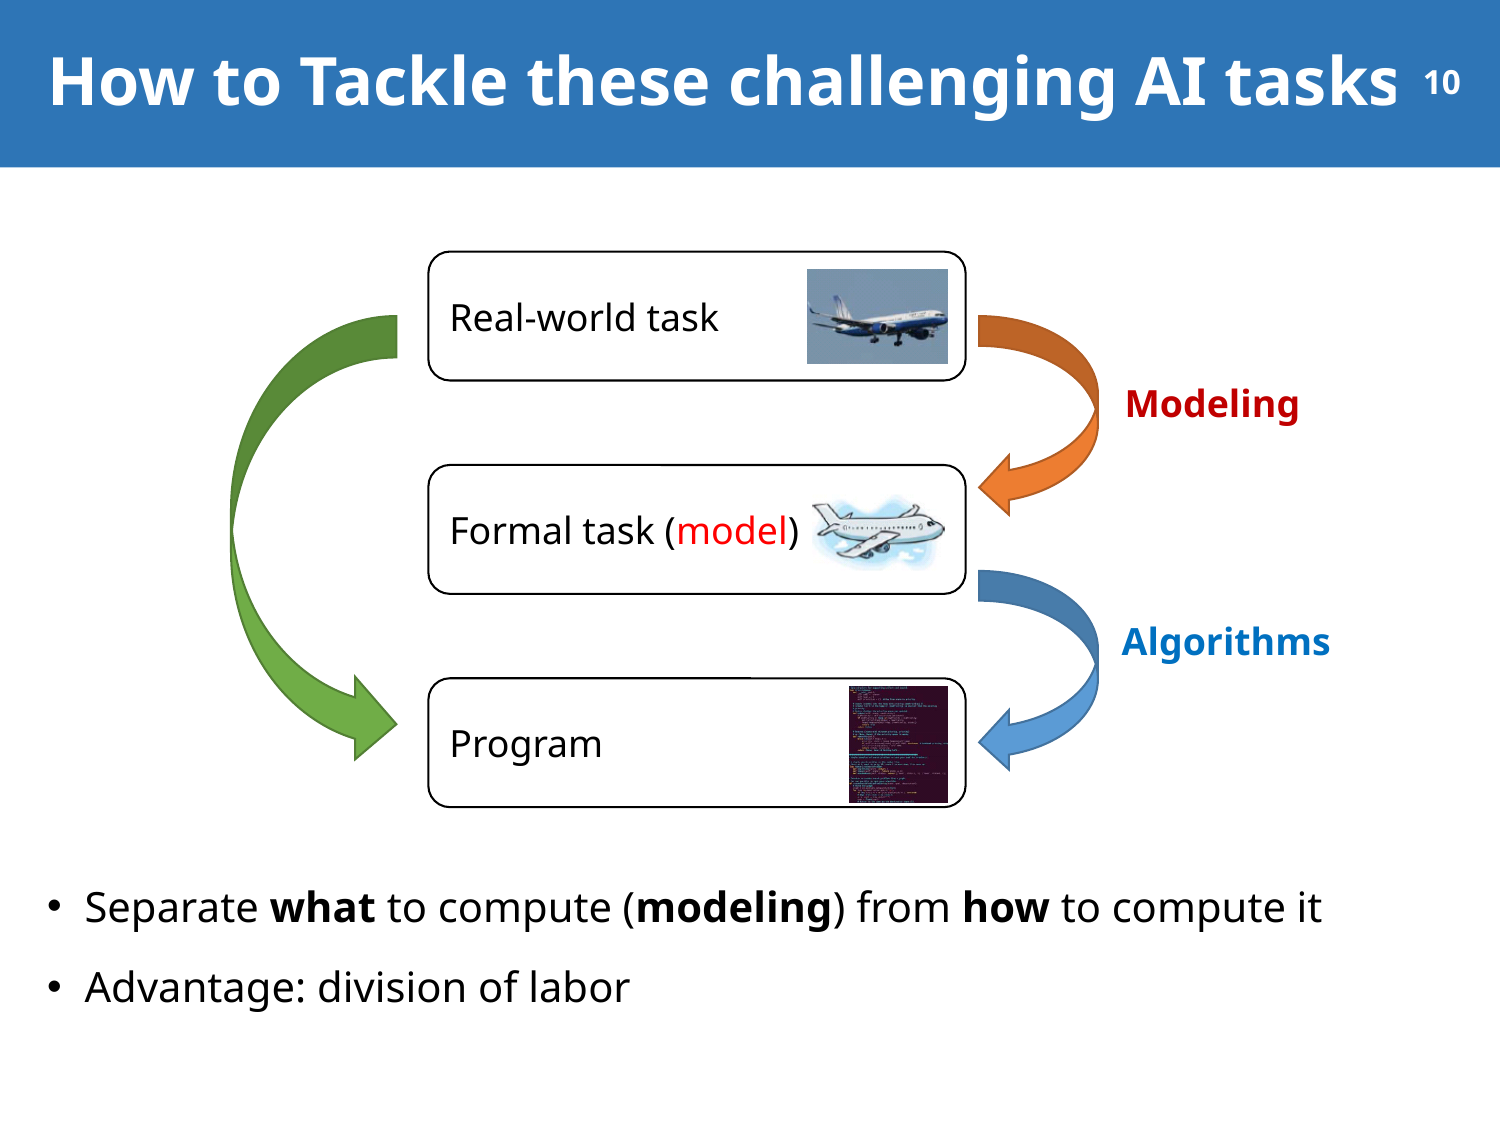

# How to Tackle these challenging AI tasks?
Real-world task
Modeling
Formal task (model)
Algorithms
Program
Separate what to compute (modeling) from how to compute it
Advantage: division of labor